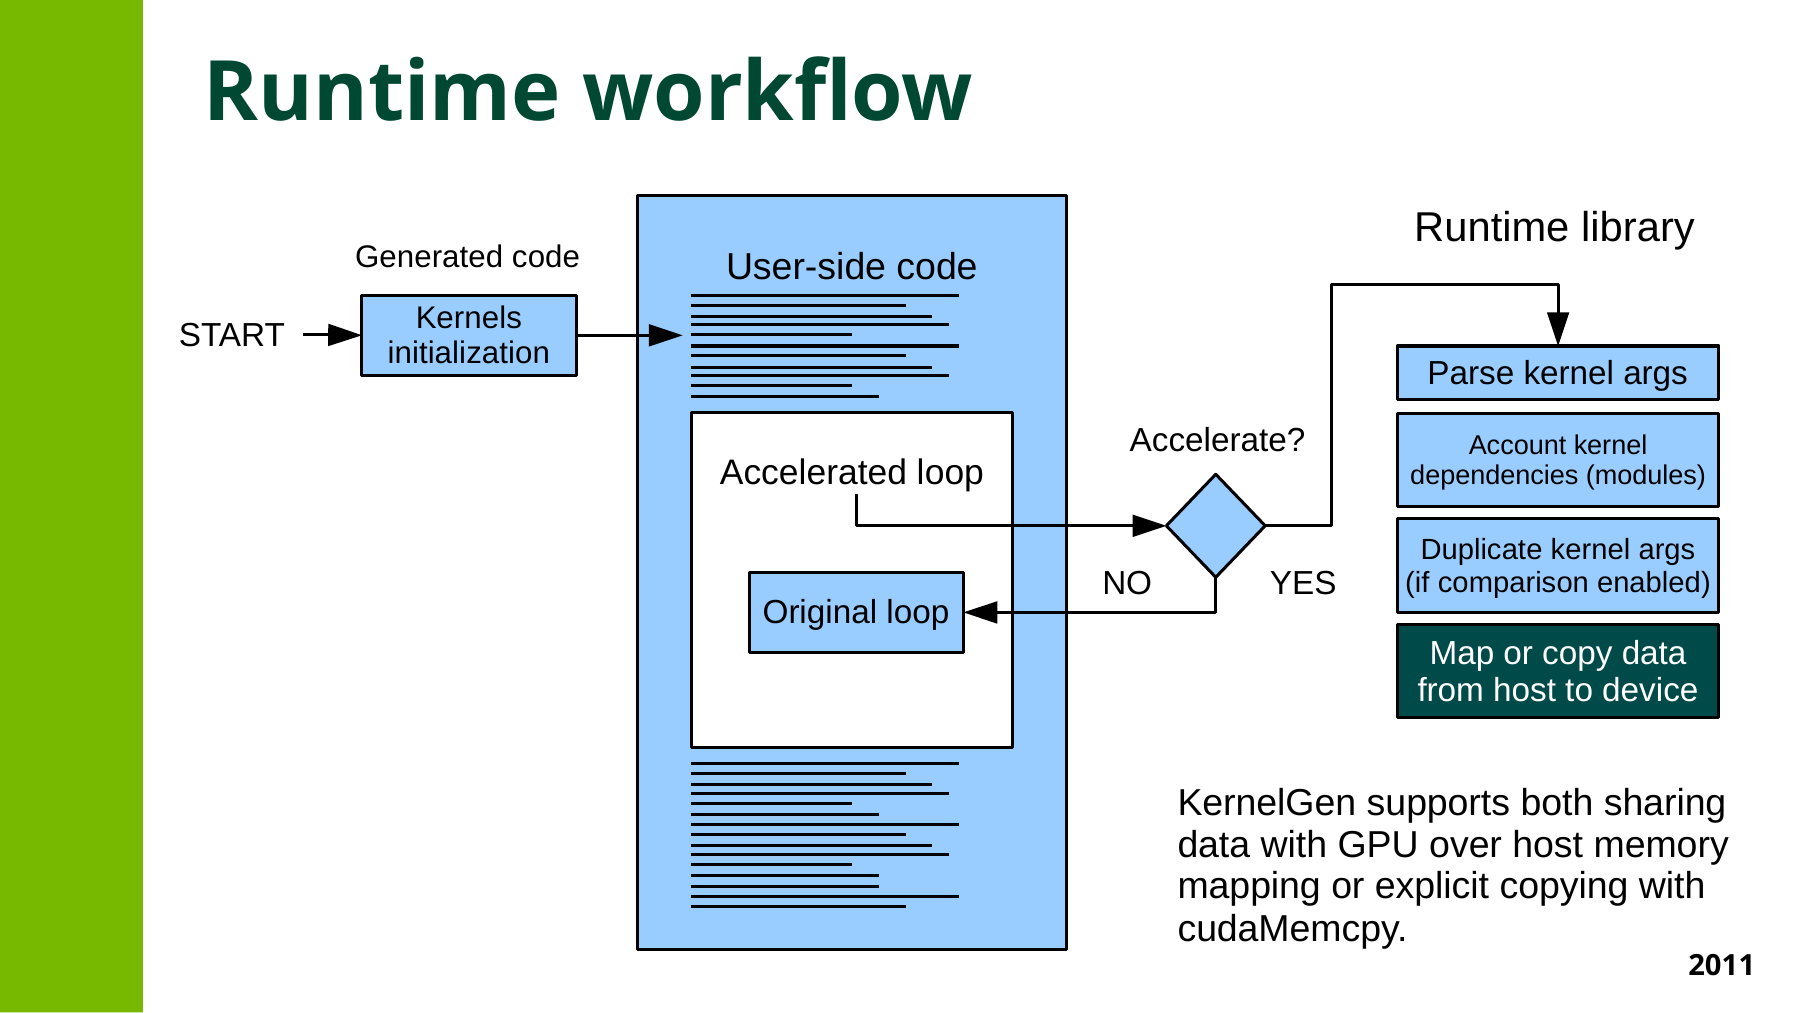

# Runtime workflow
KernelGen supports both sharing data with GPU over host memory mapping or explicit copying with cudaMemcpy.
User-side code
Runtime library
Generated code
Kernels
initialization
START
Parse kernel args
Accelerated loop
Account kernel
dependencies (modules)
Accelerate?
Duplicate kernel args
(if comparison enabled)
NO
YES
Original loop
Map or copy data
from host to device